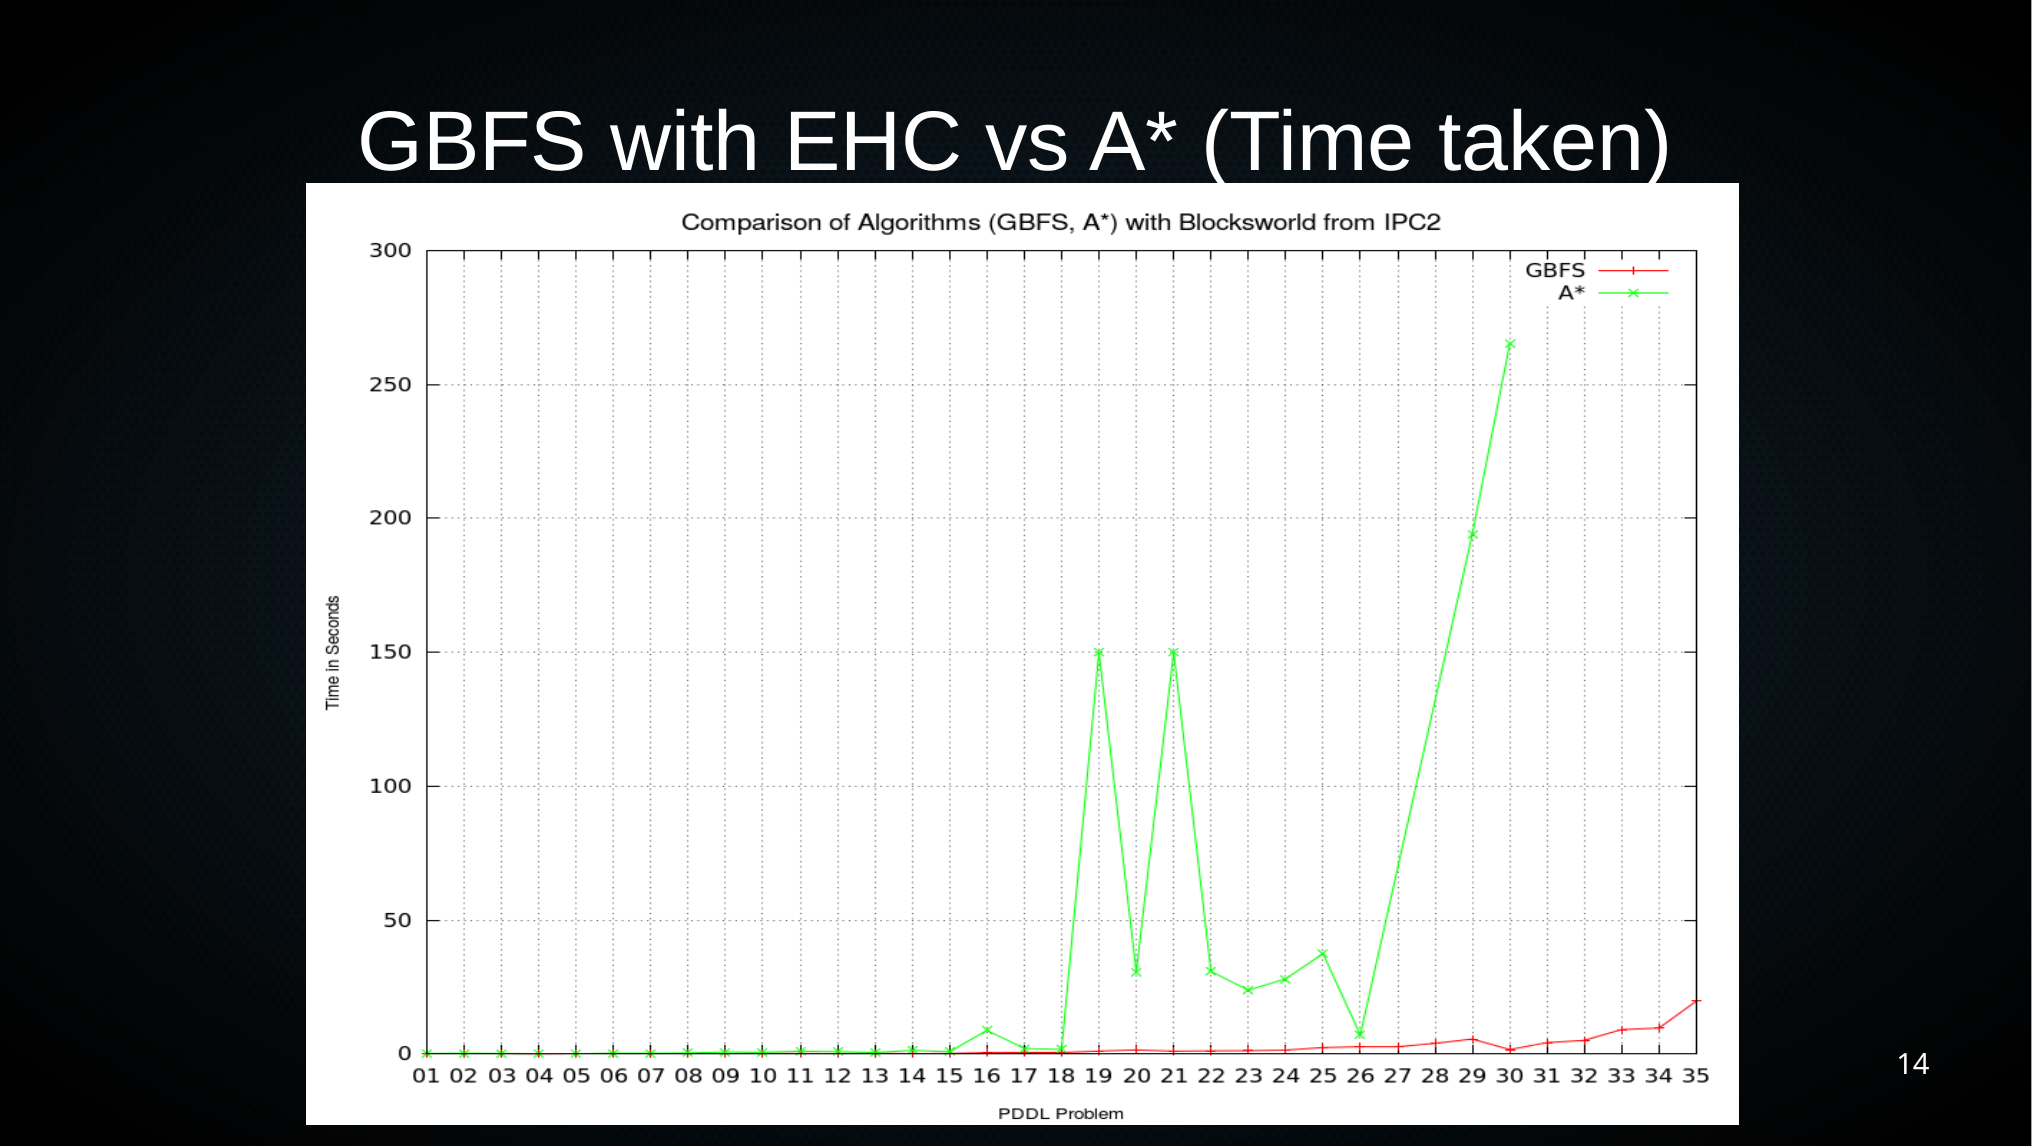

# GBFS with EHC vs A* (Time taken)
14